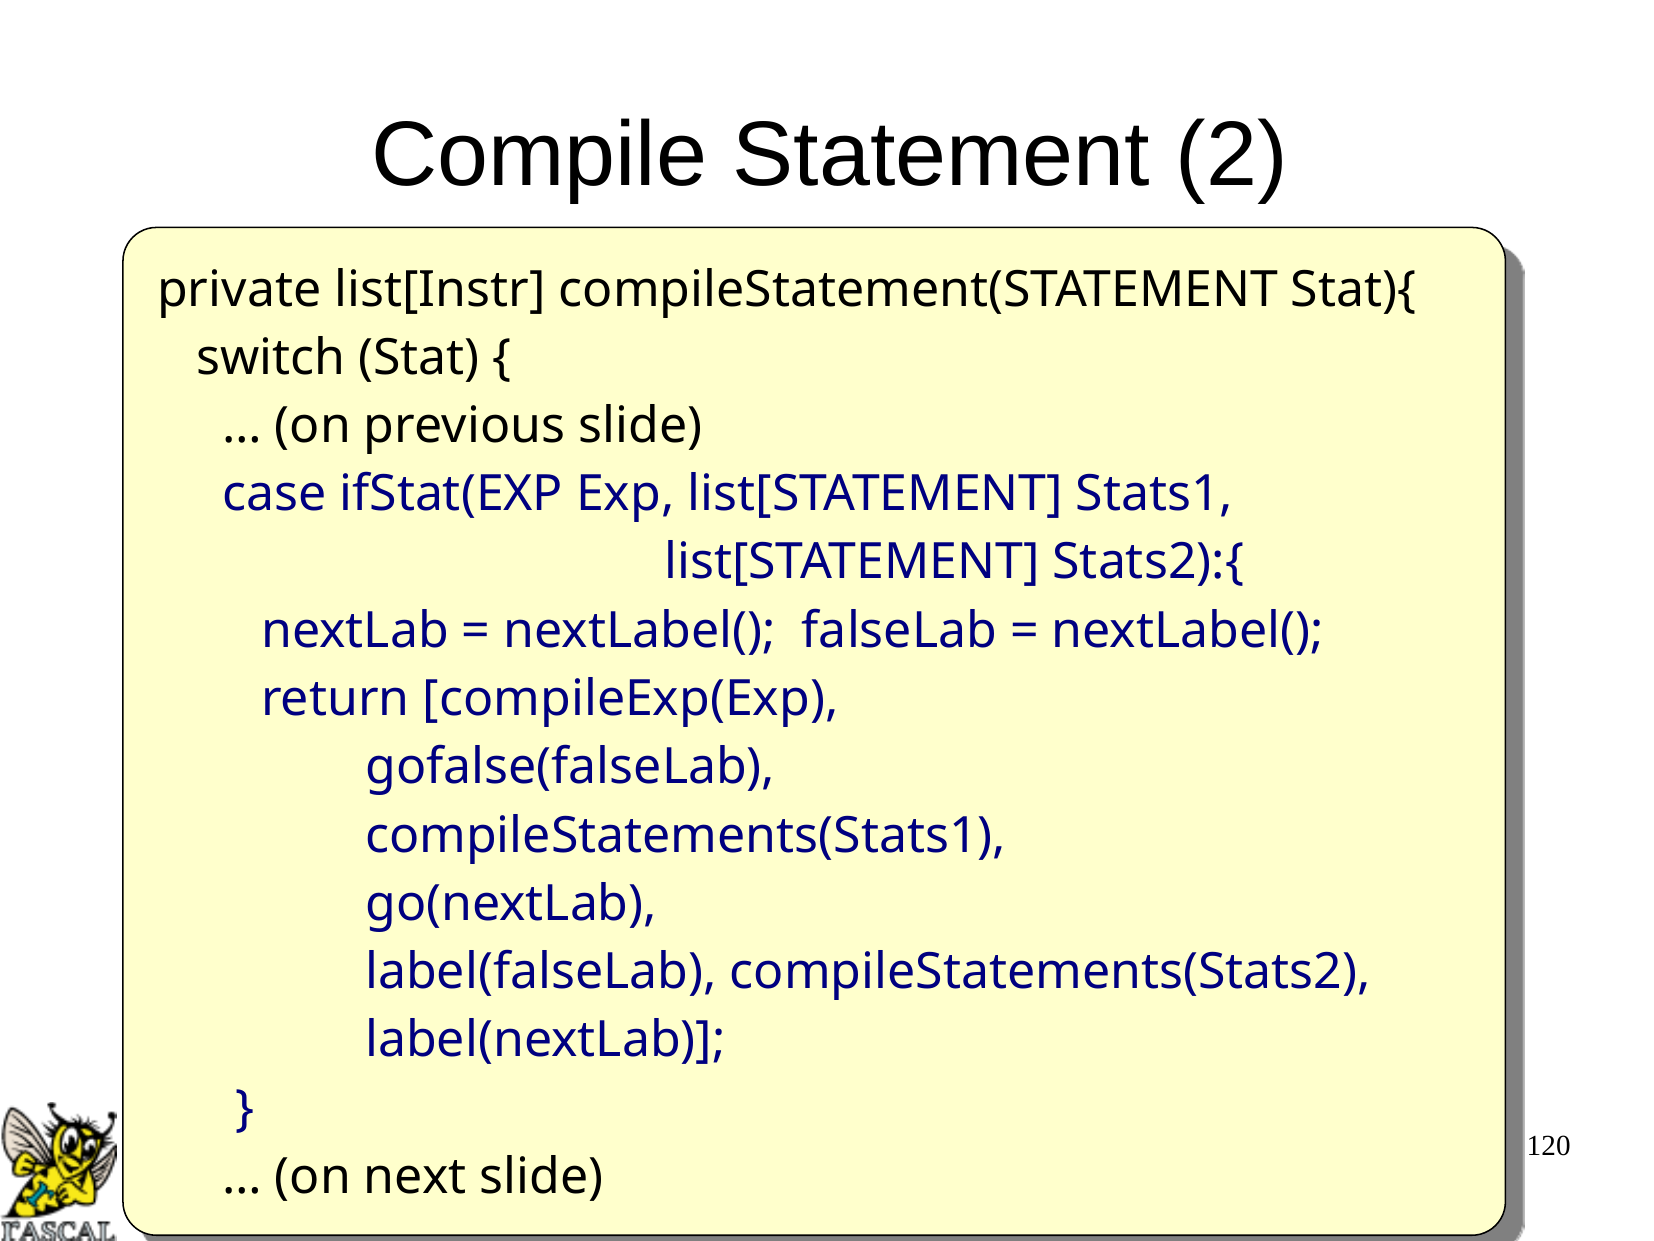

# Compile Statement (2)
private list[Instr] compileStatement(STATEMENT Stat){
 switch (Stat) {
 … (on previous slide)
 case ifStat(EXP Exp, list[STATEMENT] Stats1,
 list[STATEMENT] Stats2):{
 nextLab = nextLabel(); falseLab = nextLabel();
 return [compileExp(Exp),
 gofalse(falseLab),
 compileStatements(Stats1),
 go(nextLab),
 label(falseLab), compileStatements(Stats2),
 label(nextLab)];
 }
 … (on next slide)
120